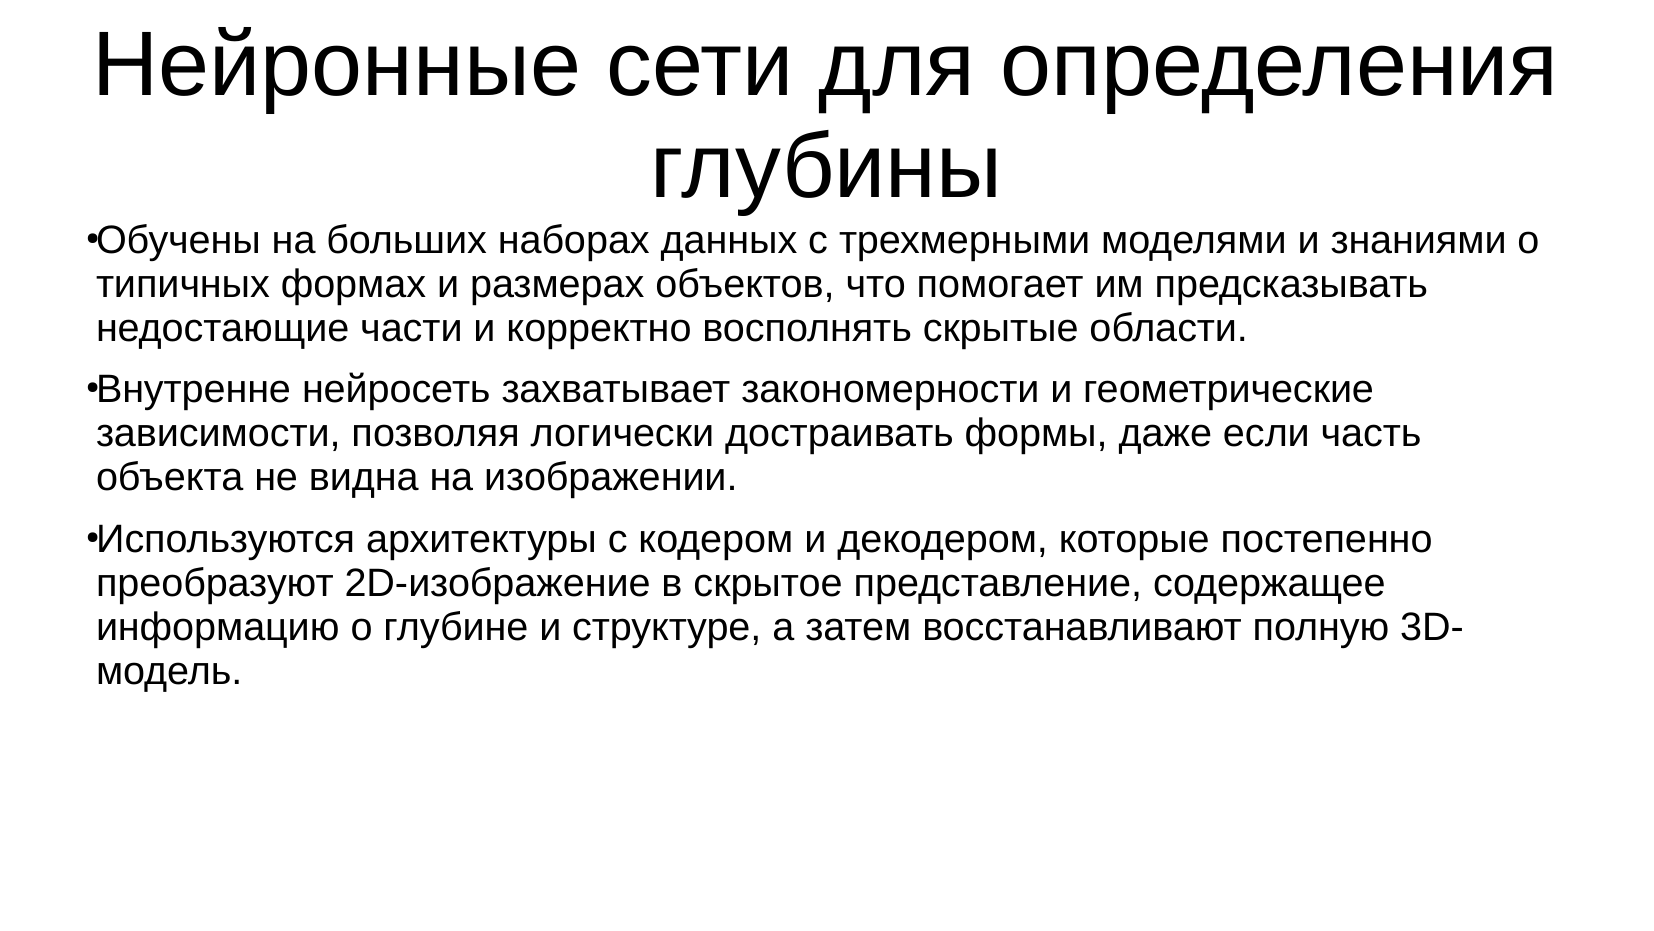

# Нейронные сети для определения глубины
Обучены на больших наборах данных с трехмерными моделями и знаниями о типичных формах и размерах объектов, что помогает им предсказывать недостающие части и корректно восполнять скрытые области.
Внутренне нейросеть захватывает закономерности и геометрические зависимости, позволяя логически достраивать формы, даже если часть объекта не видна на изображении.
Используются архитектуры с кодером и декодером, которые постепенно преобразуют 2D-изображение в скрытое представление, содержащее информацию о глубине и структуре, а затем восстанавливают полную 3D-модель.